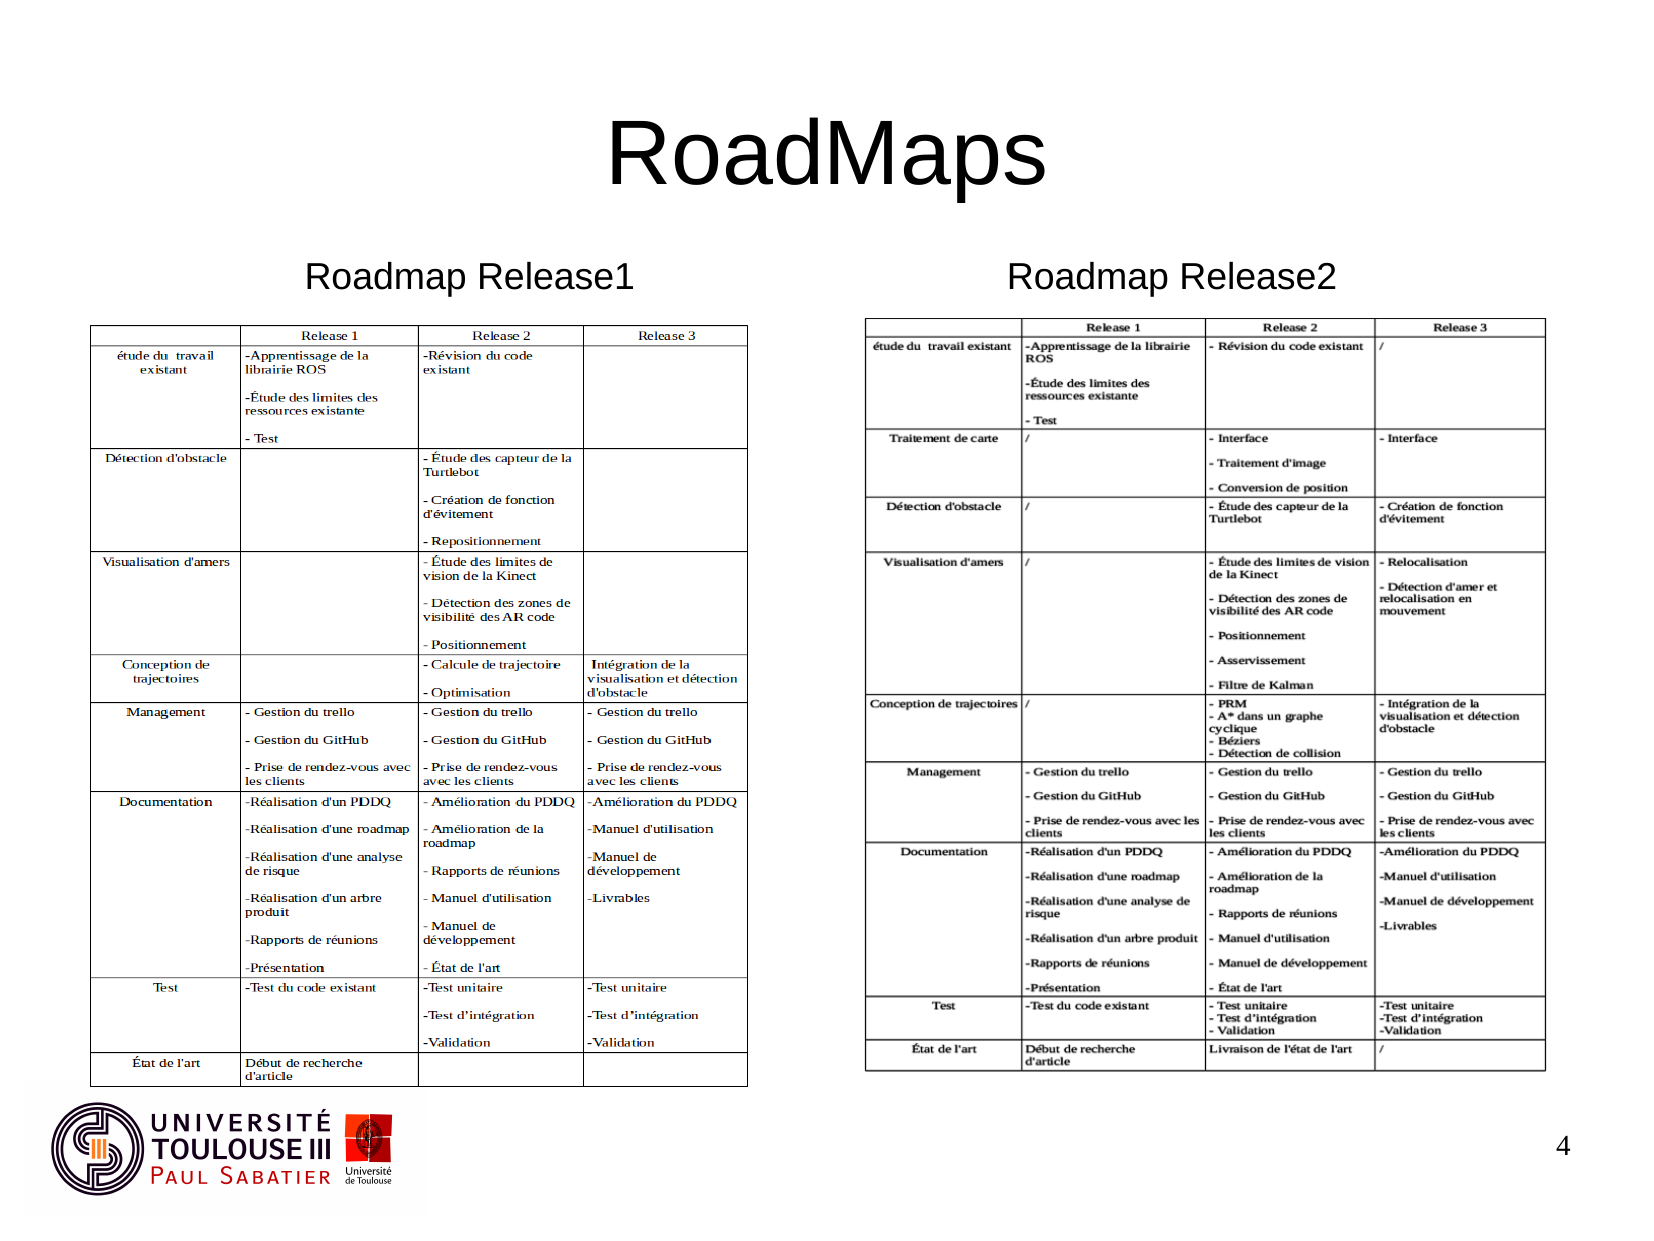

# RoadMaps
Roadmap Release1
Roadmap Release2
4